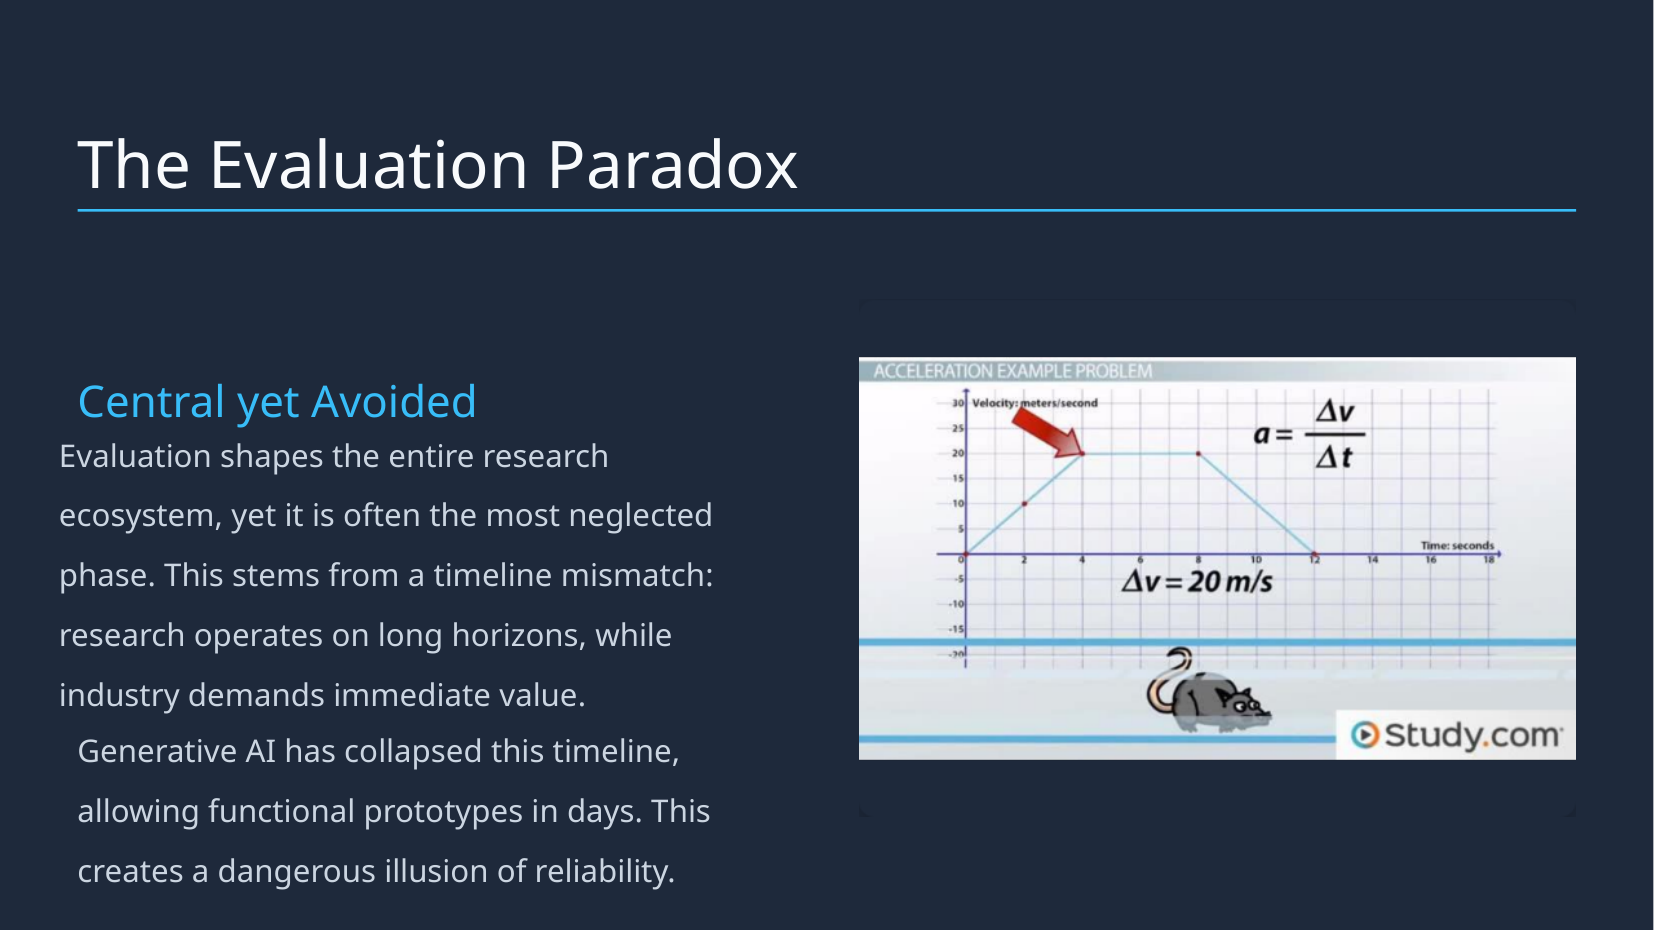

The Evaluation Paradox
Central yet Avoided
Evaluation shapes the entire research ecosystem, yet it is often the most neglected phase. This stems from a timeline mismatch: research operates on long horizons, while industry demands immediate value.
Generative AI has collapsed this timeline, allowing functional prototypes in days. This creates a dangerous illusion of reliability.